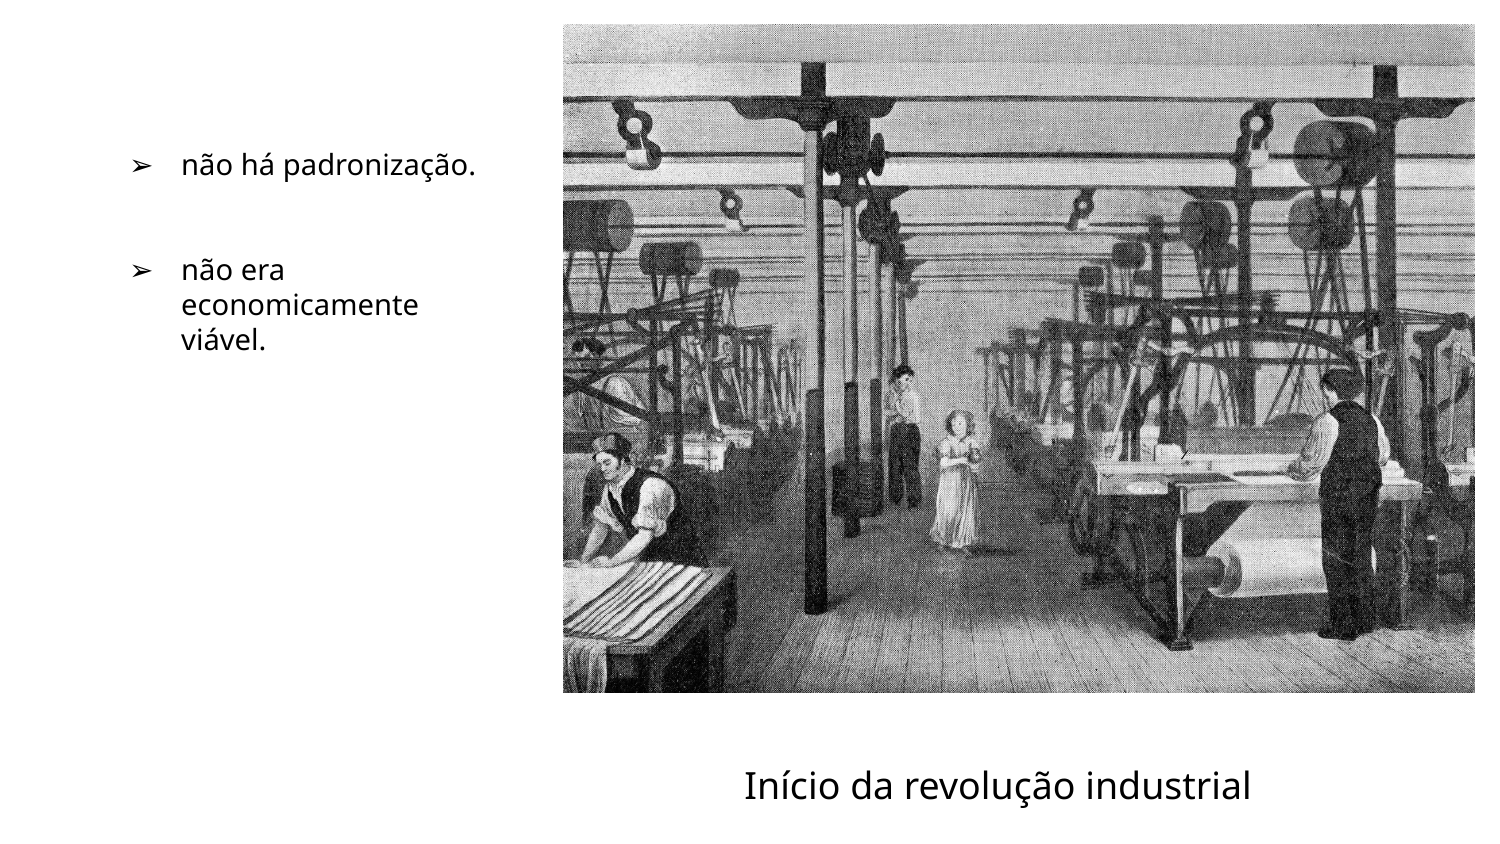

não há padronização.
não era economicamente viável.
# Início da revolução industrial